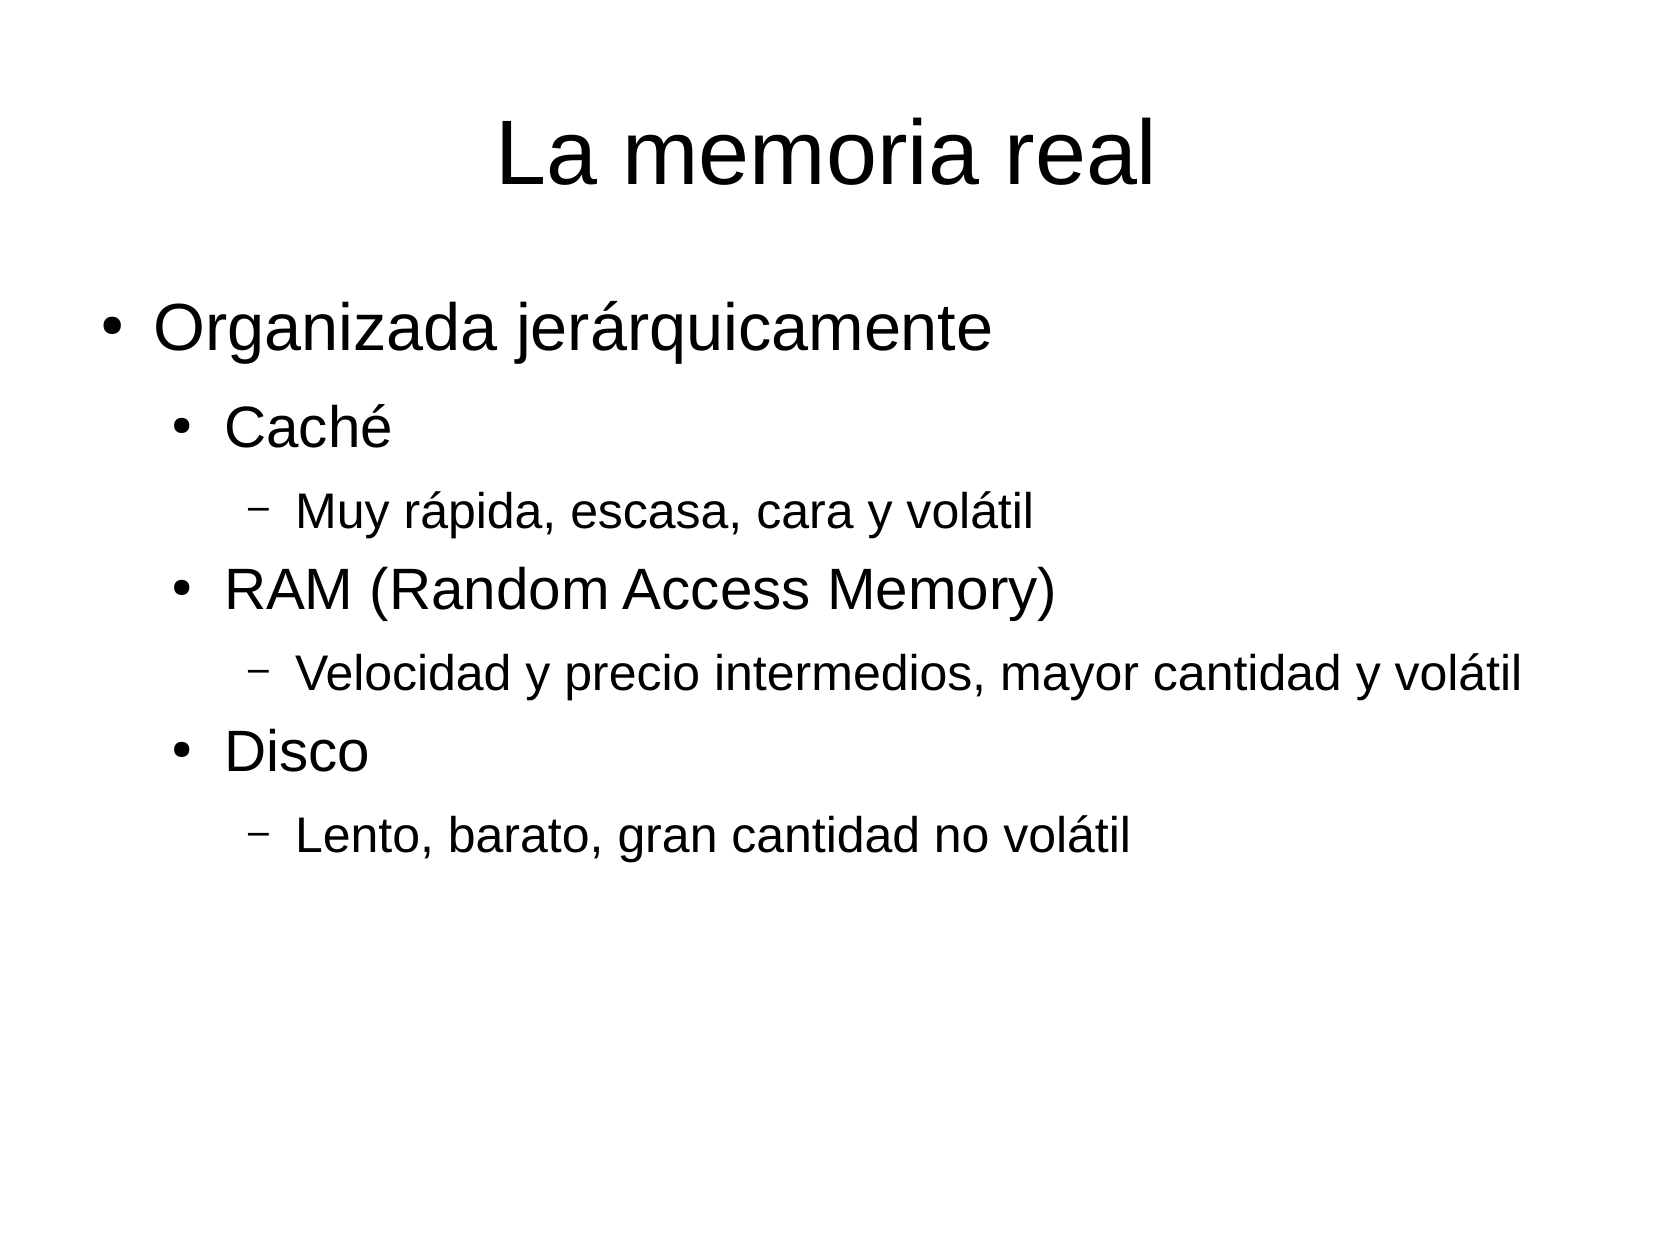

# La memoria real
Organizada jerárquicamente
Caché
Muy rápida, escasa, cara y volátil
RAM (Random Access Memory)
Velocidad y precio intermedios, mayor cantidad y volátil
Disco
Lento, barato, gran cantidad no volátil